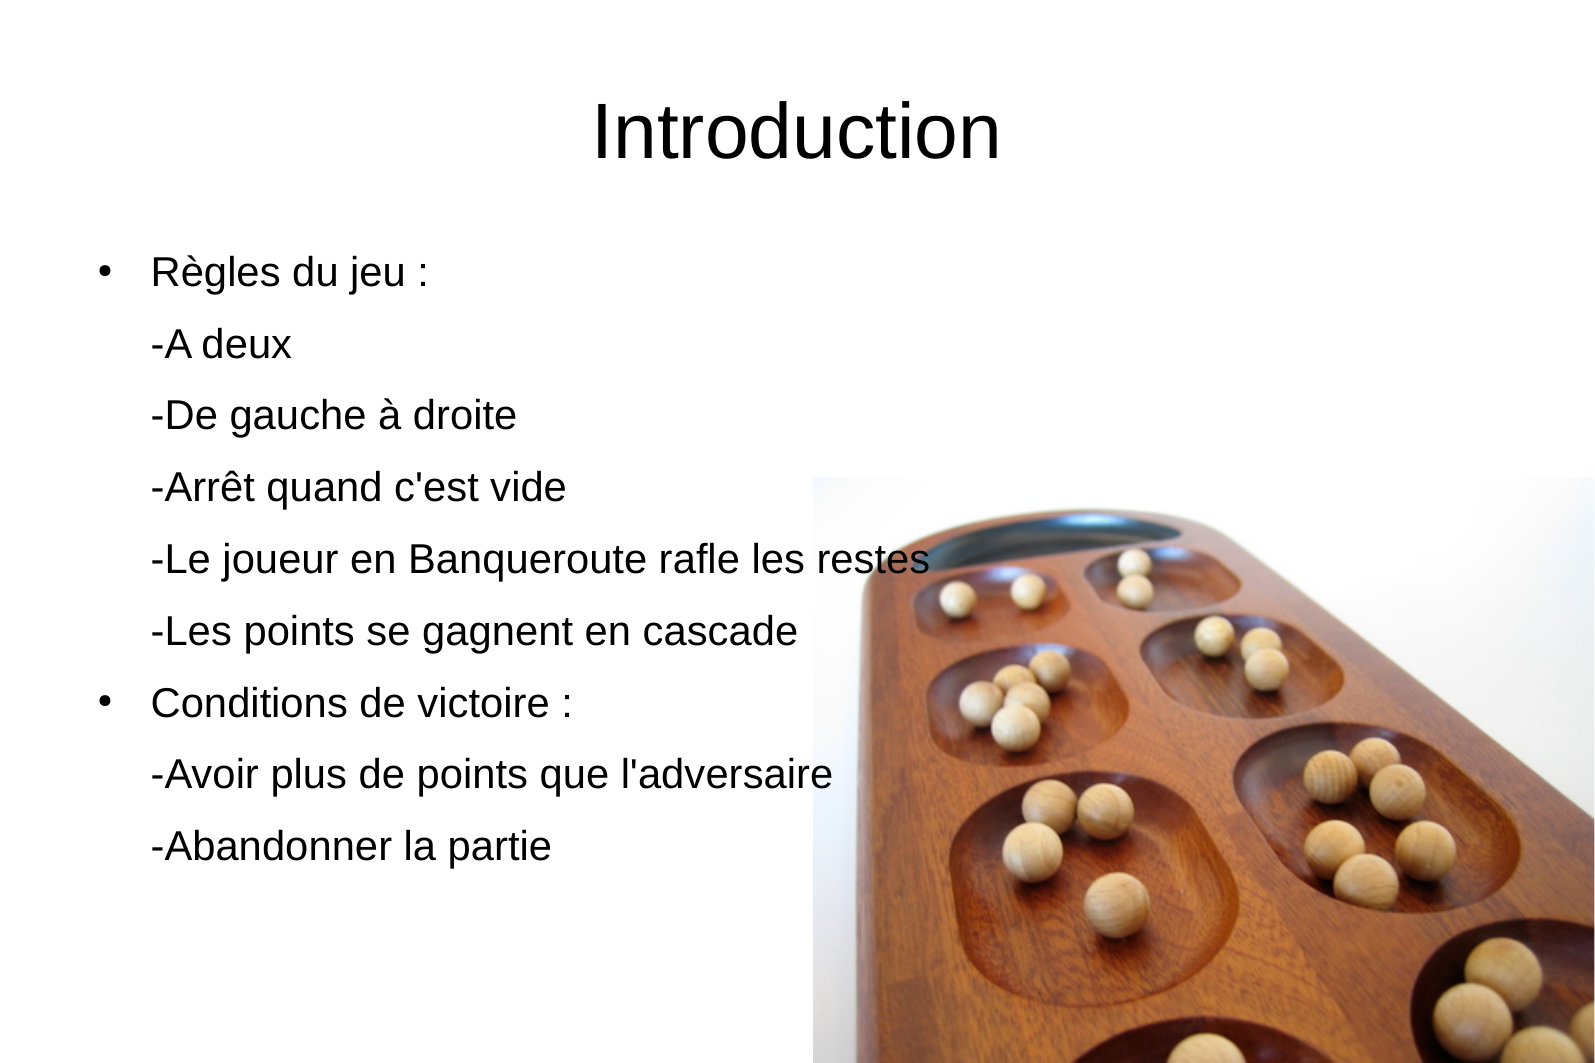

# Introduction
Règles du jeu :
-A deux
-De gauche à droite
-Arrêt quand c'est vide
-Le joueur en Banqueroute rafle les restes
-Les points se gagnent en cascade
Conditions de victoire :
-Avoir plus de points que l'adversaire
-Abandonner la partie